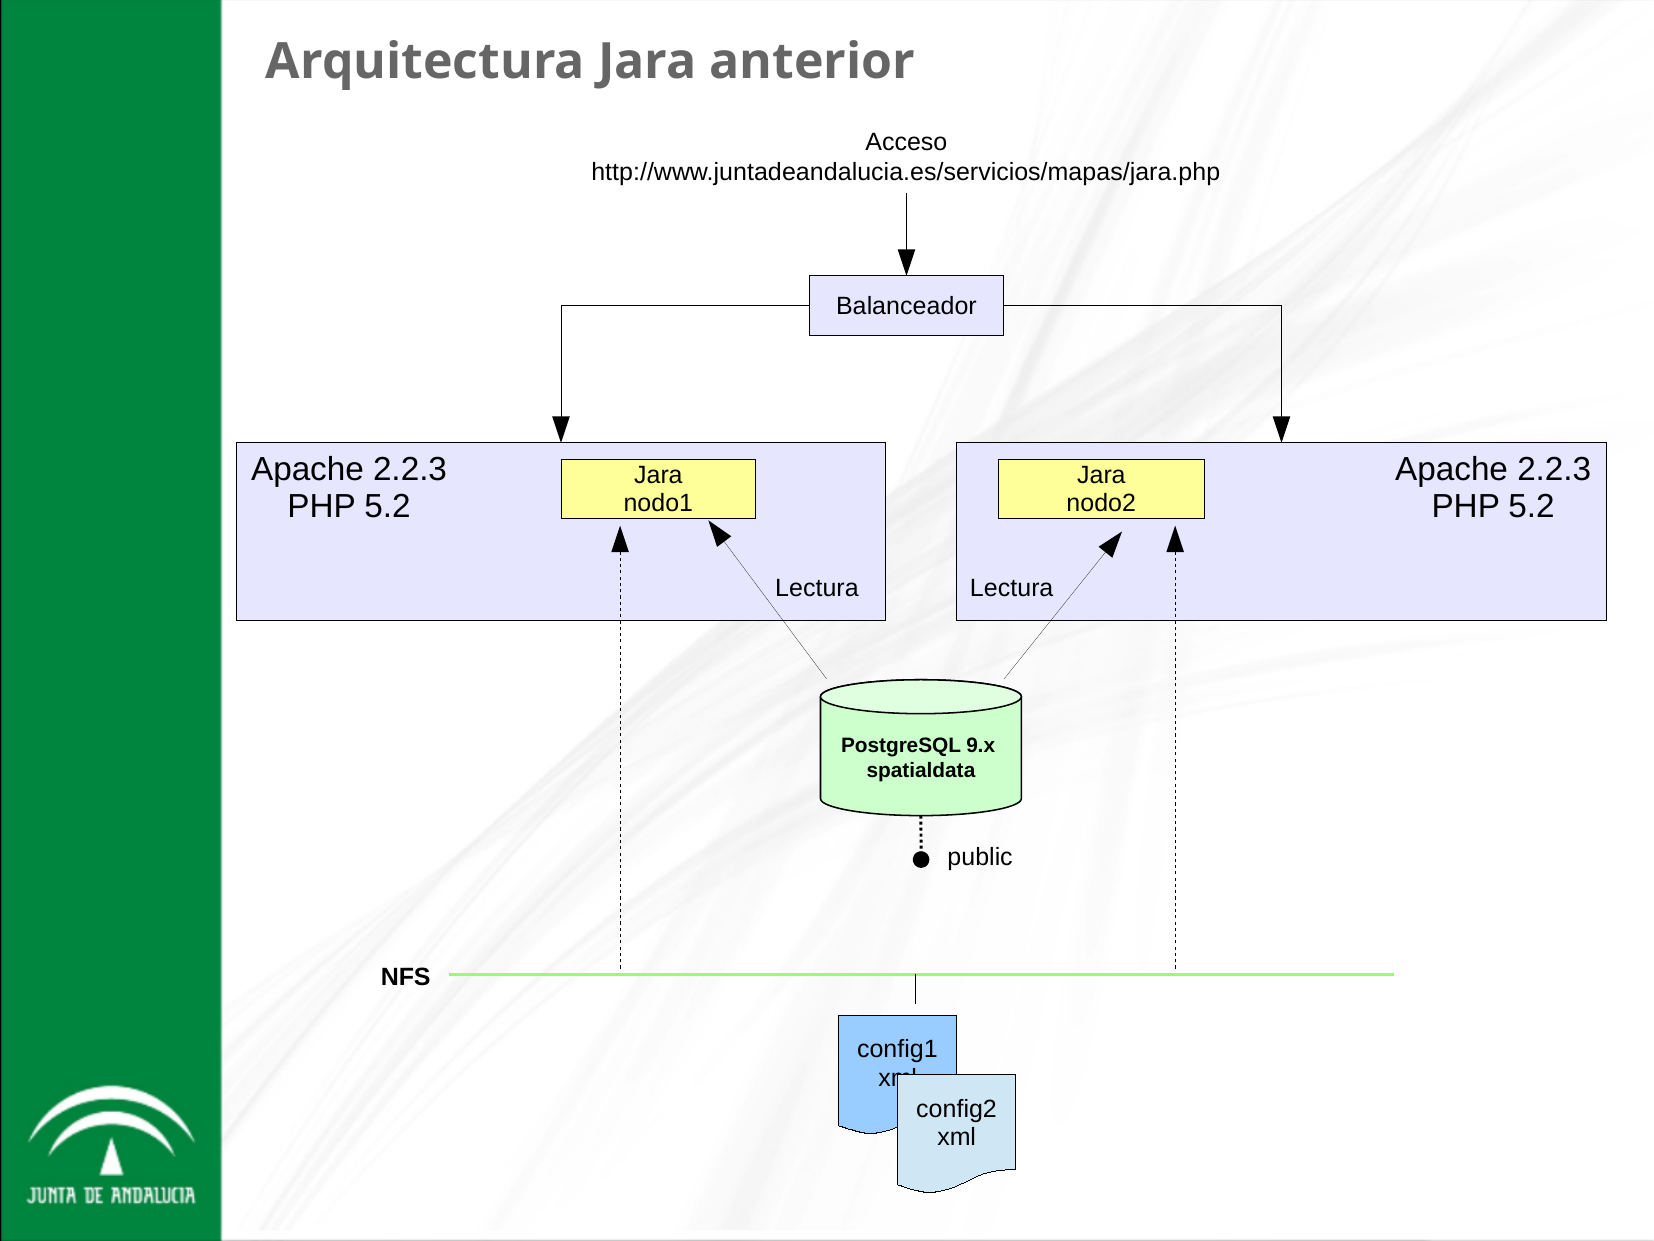

# Arquitectura Jara anterior
Acceso
http://www.juntadeandalucia.es/servicios/mapas/jara.php
Balanceador
Apache 2.2.3
PHP 5.2
Apache 2.2.3
PHP 5.2
Jara
nodo1
Jara
nodo2
Lectura
Lectura
PostgreSQL 9.x
spatialdata
public
NFS
config1
xml
config2
xml